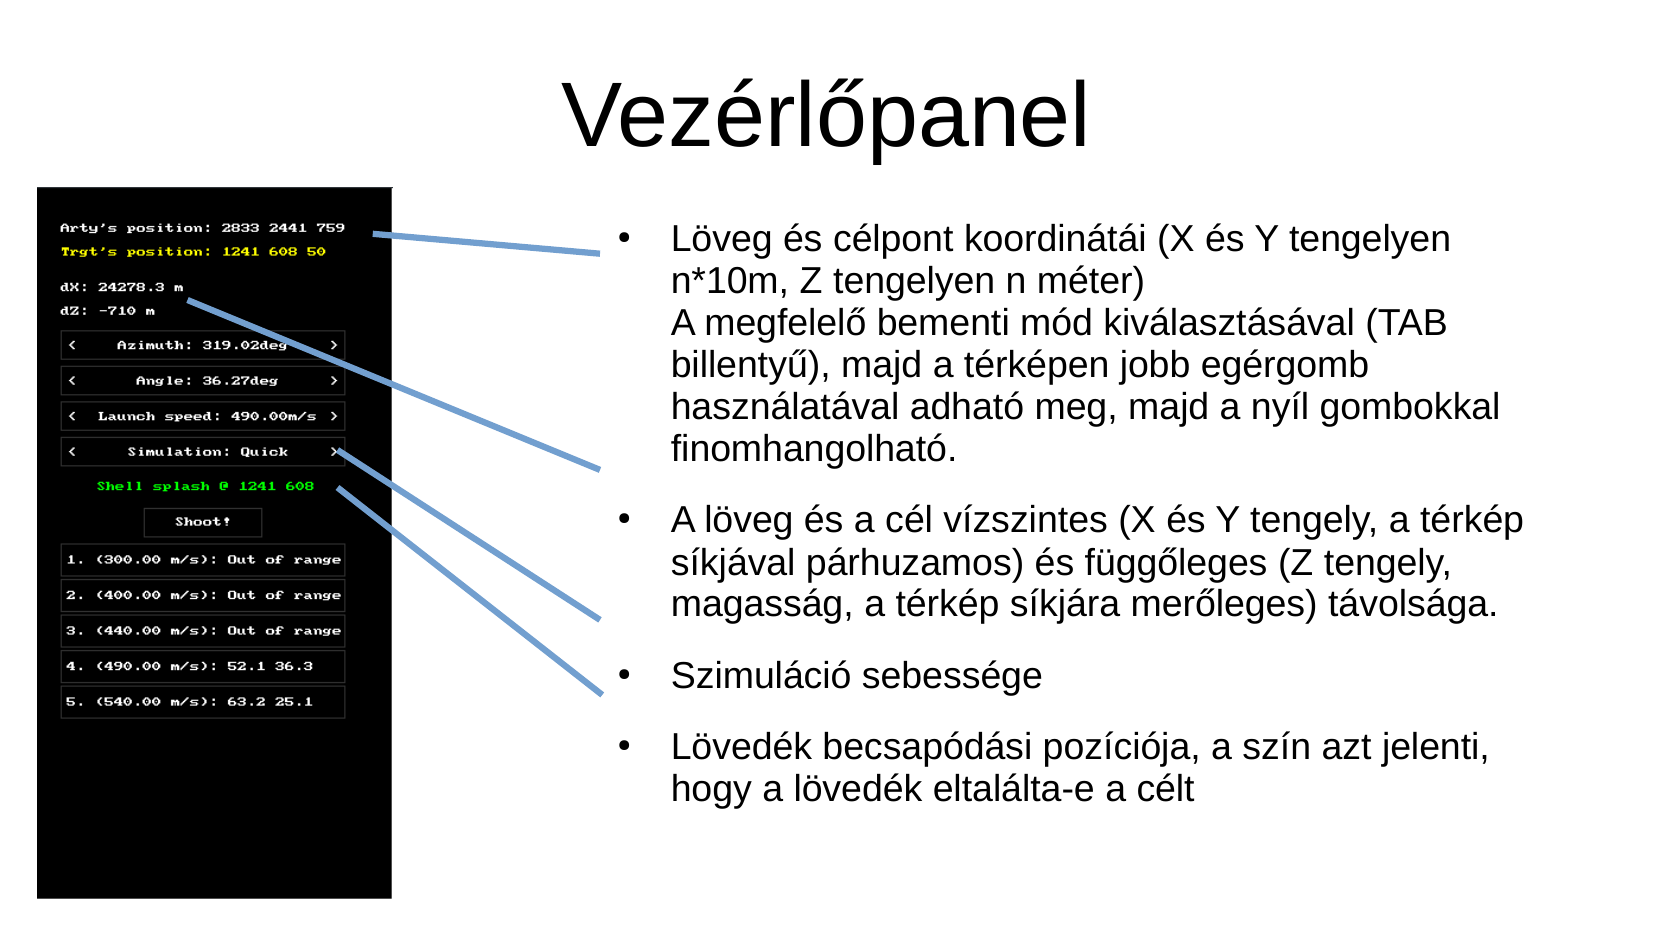

# Vezérlőpanel
Löveg és célpont koordinátái (X és Y tengelyen n*10m, Z tengelyen n méter)
A megfelelő bementi mód kiválasztásával (TAB billentyű), majd a térképen jobb egérgomb használatával adható meg, majd a nyíl gombokkal finomhangolható.
A löveg és a cél vízszintes (X és Y tengely, a térkép síkjával párhuzamos) és függőleges (Z tengely, magasság, a térkép síkjára merőleges) távolsága.
Szimuláció sebessége
Lövedék becsapódási pozíciója, a szín azt jelenti, hogy a lövedék eltalálta-e a célt